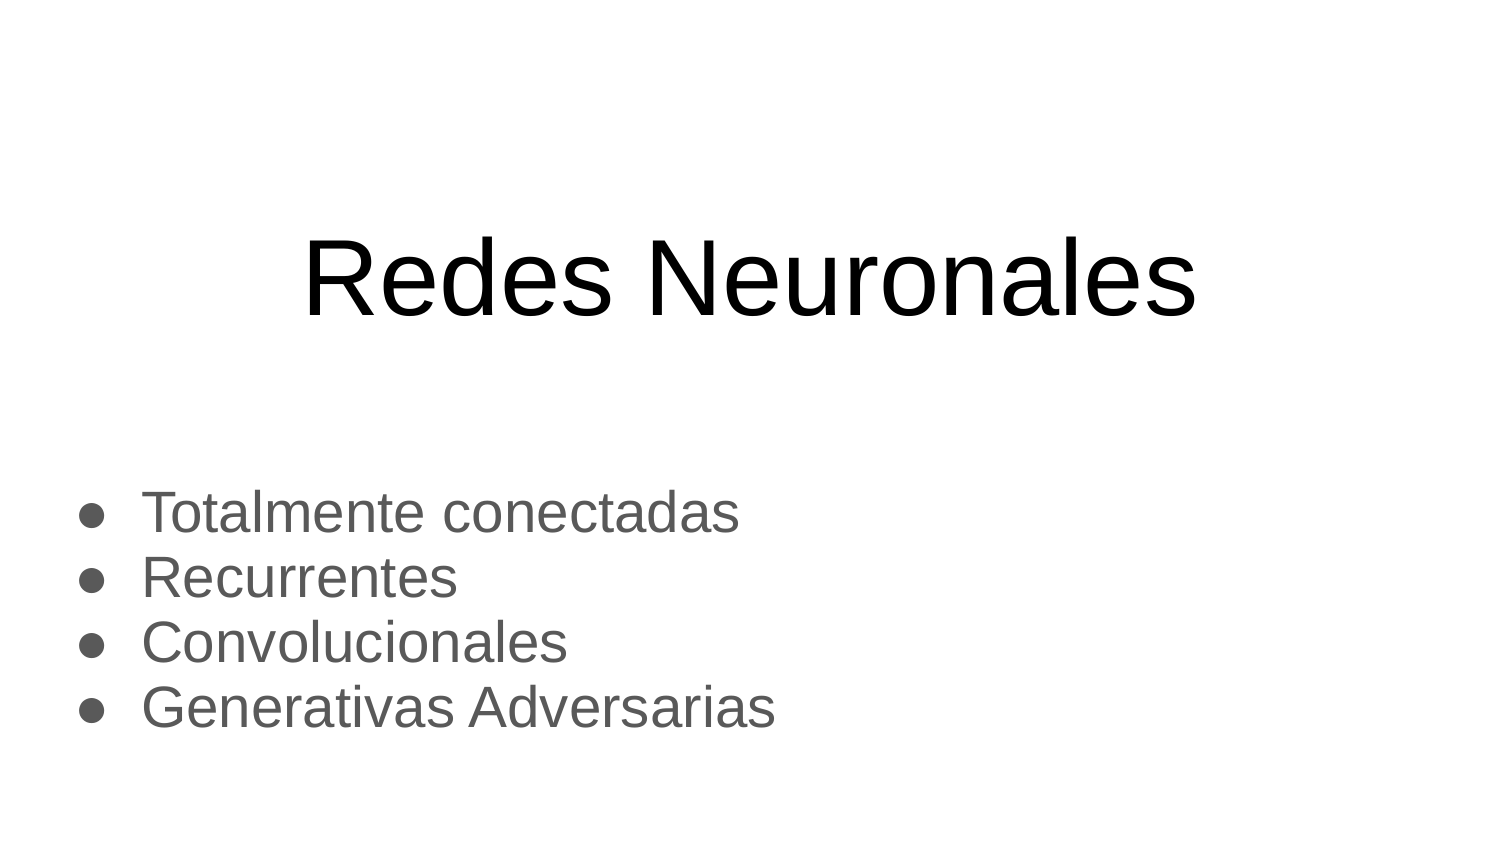

# Redes Neuronales
Totalmente conectadas
Recurrentes
Convolucionales
Generativas Adversarias